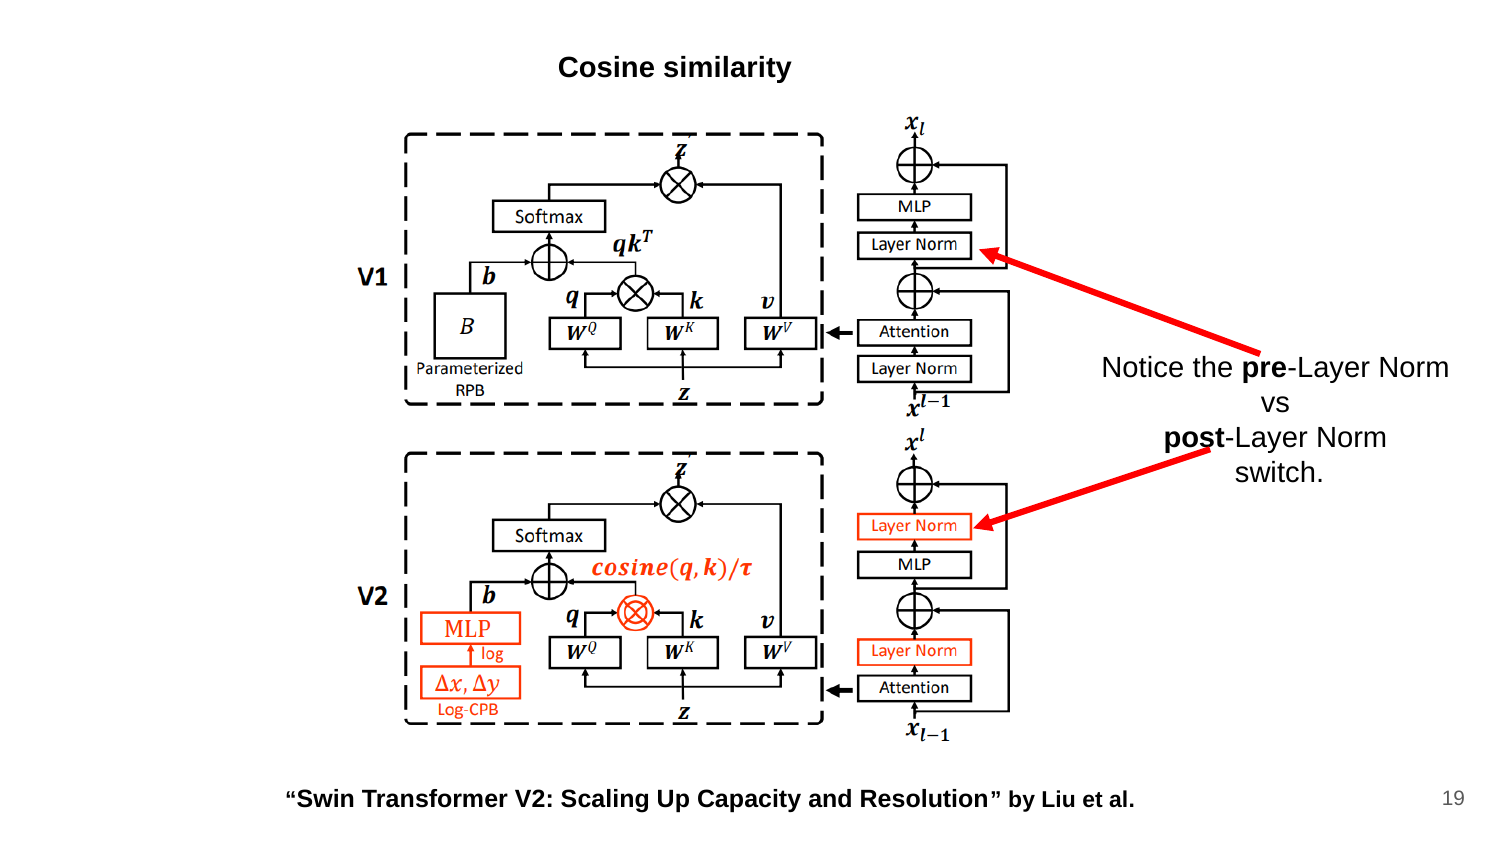

Cosine similarity
Notice the pre-Layer Norm
vs
post-Layer Norm
switch.
“Swin Transformer V2: Scaling Up Capacity and Resolution” by Liu et al.